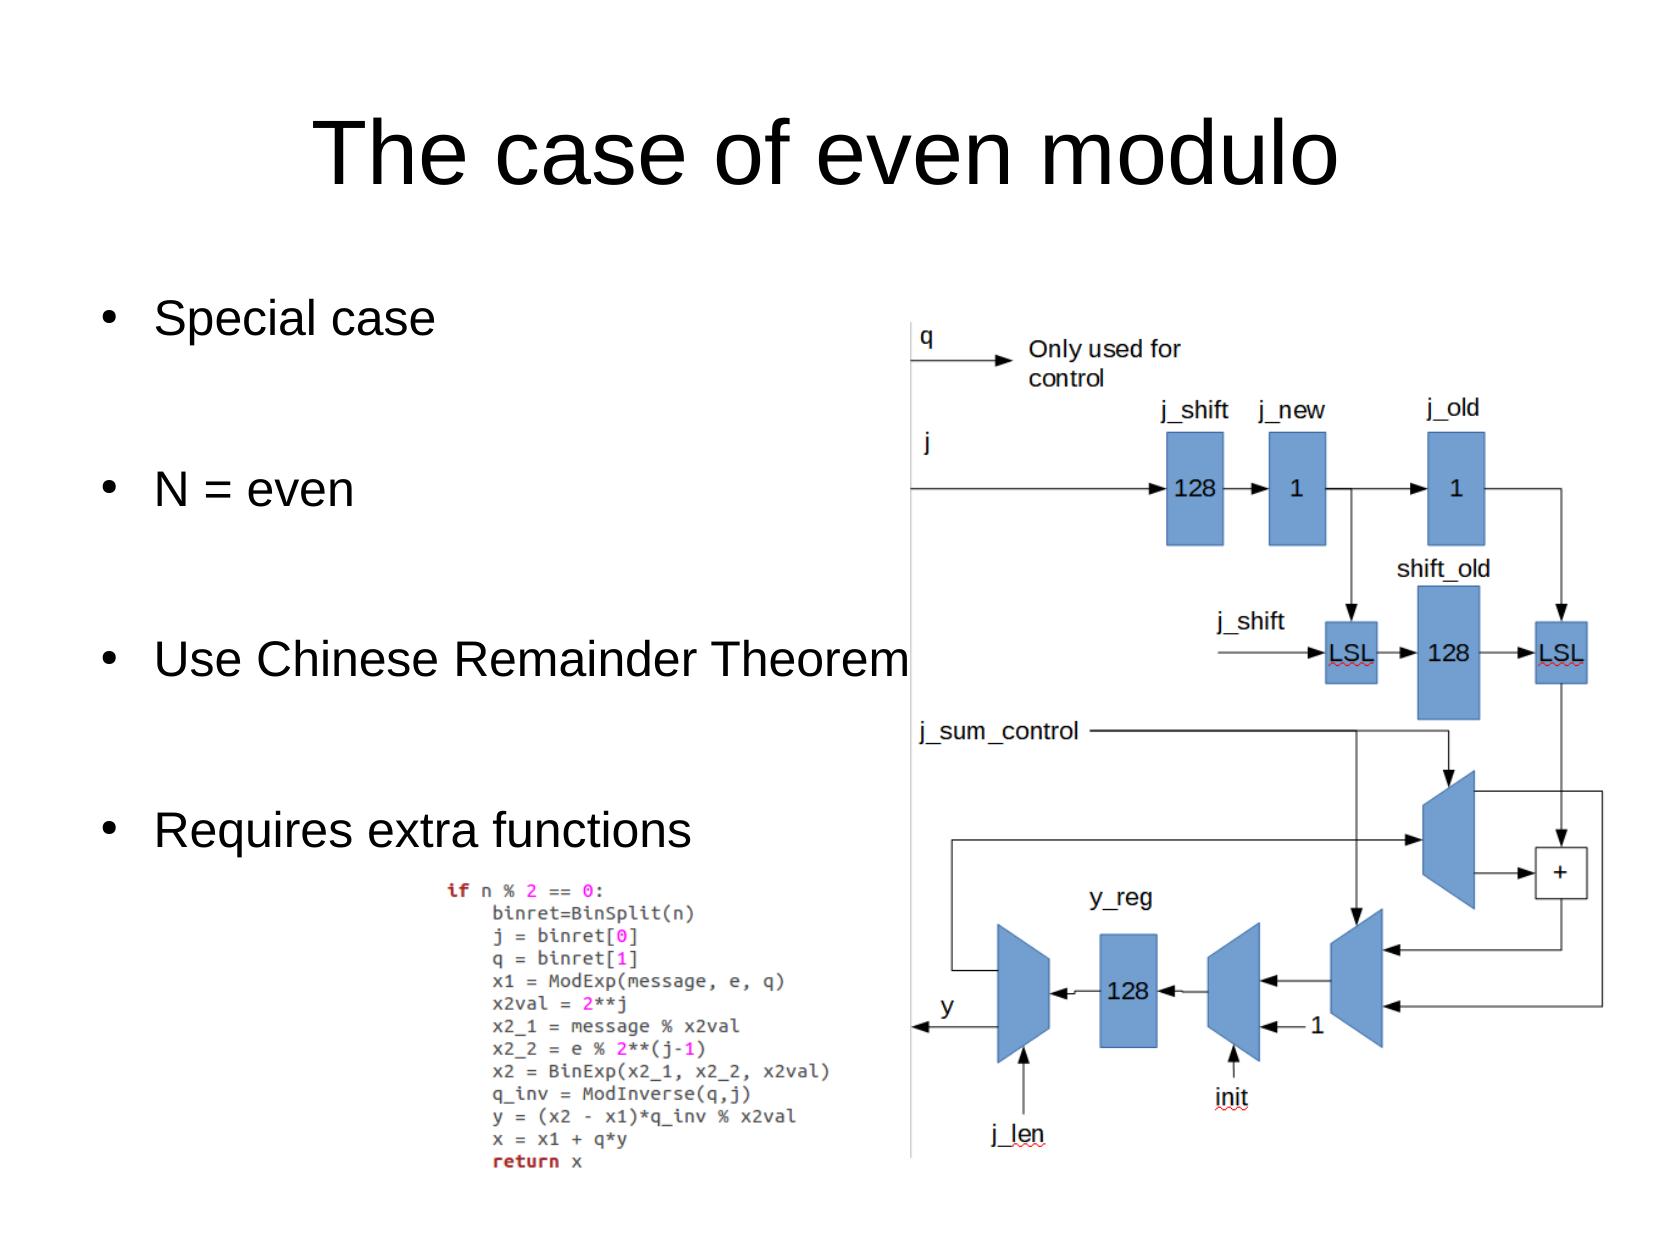

# The case of even modulo
Special case
N = even
Use Chinese Remainder Theorem
Requires extra functions